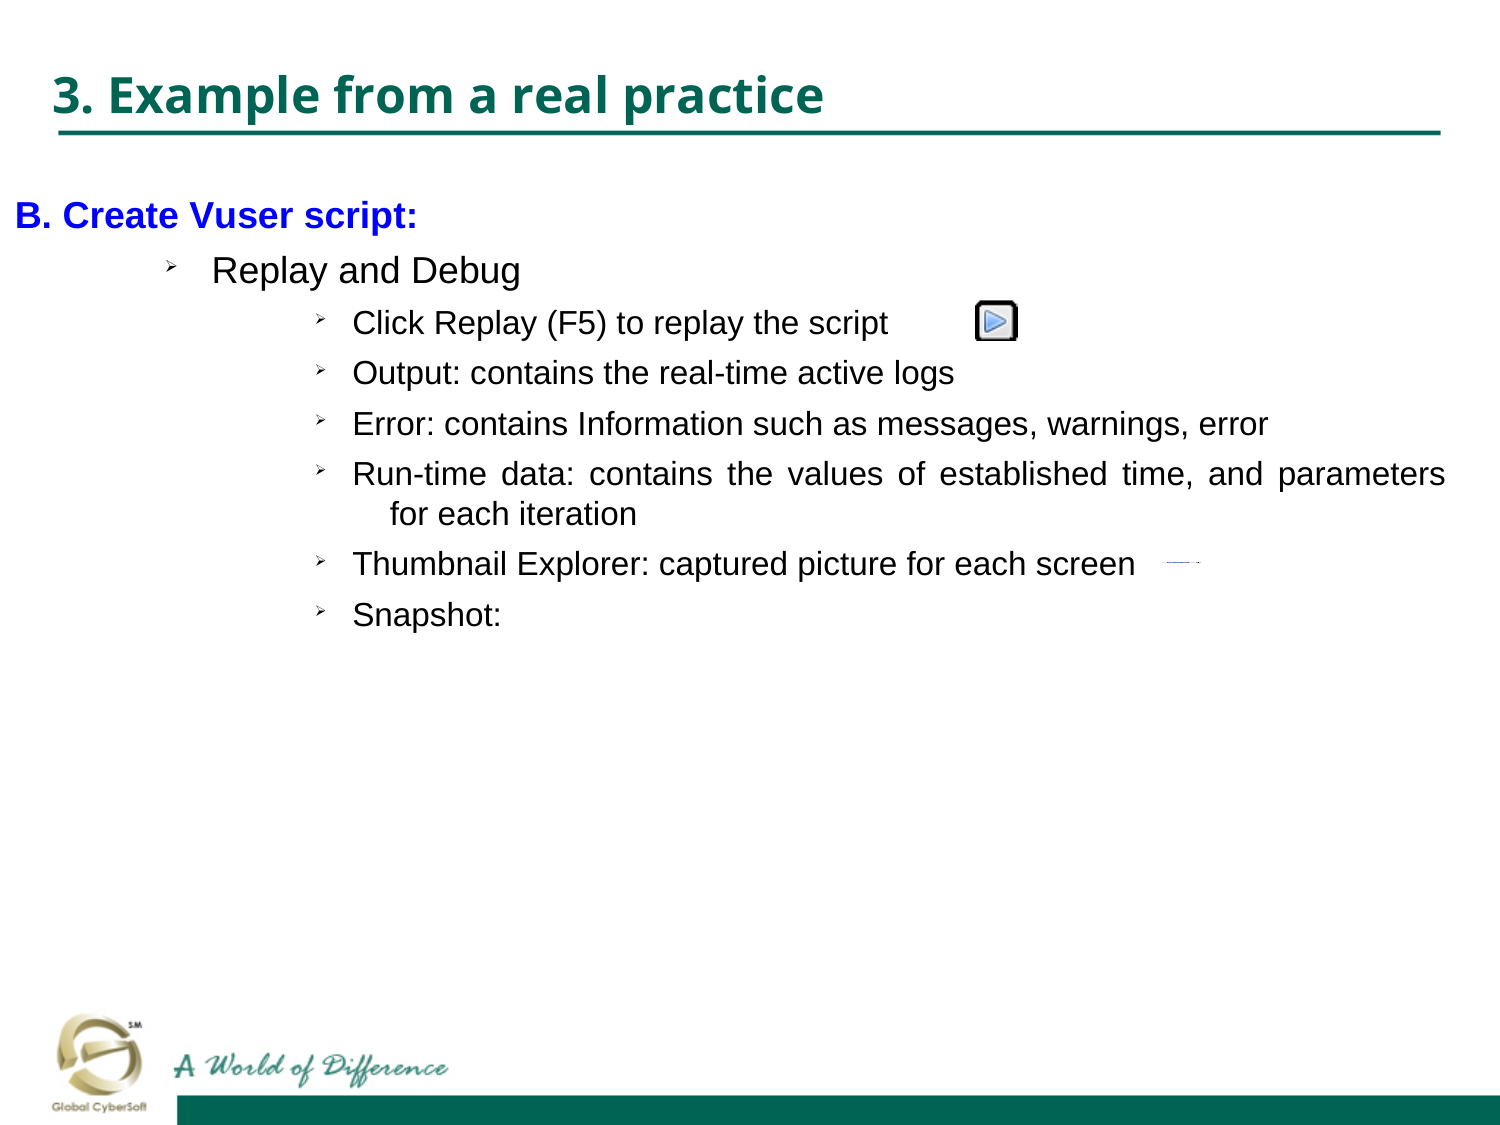

# 3. Example from a real practice
B. Create Vuser script:
Replay and Debug
Click Replay (F5) to replay the script
Output: contains the real-time active logs
Error: contains Information such as messages, warnings, error
Run-time data: contains the values of established time, and parameters for each iteration
Thumbnail Explorer: captured picture for each screen
Snapshot: